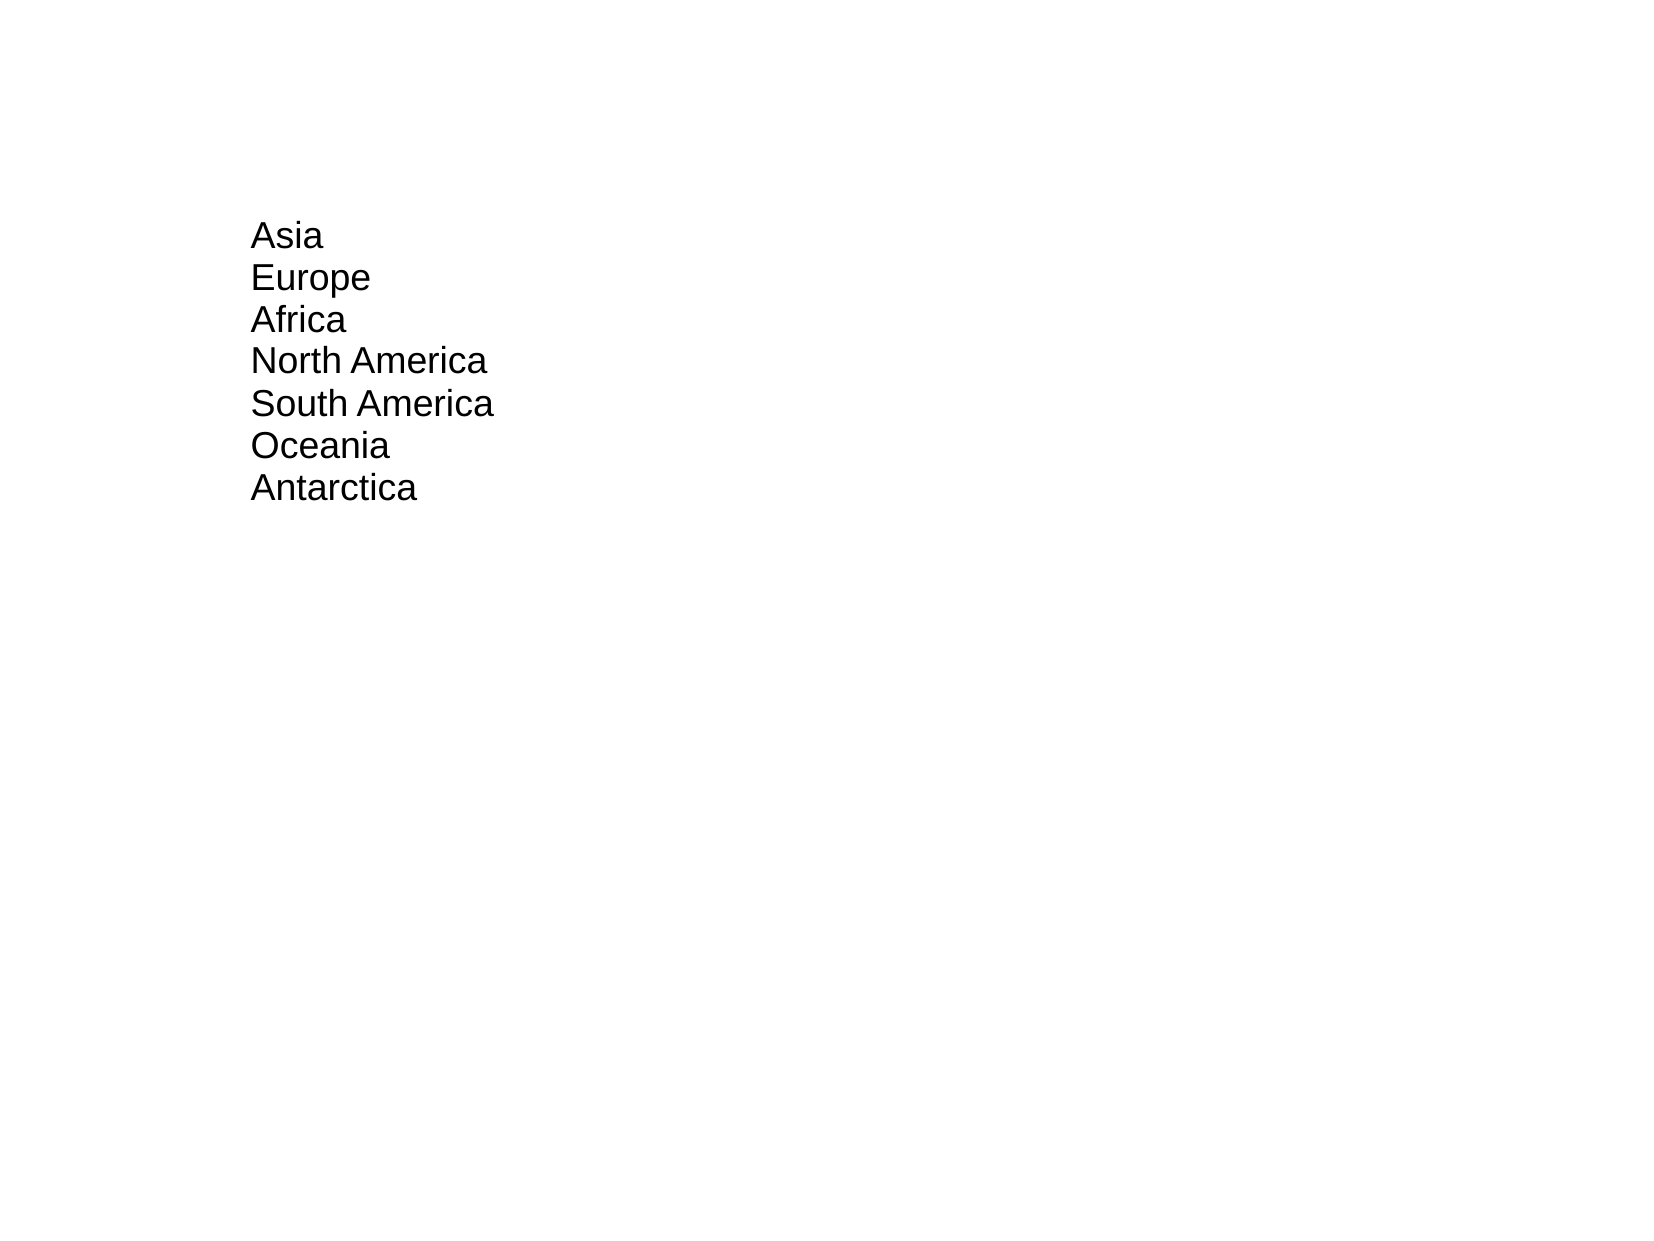

Asia
Europe
Africa
North America
South America
Oceania
Antarctica